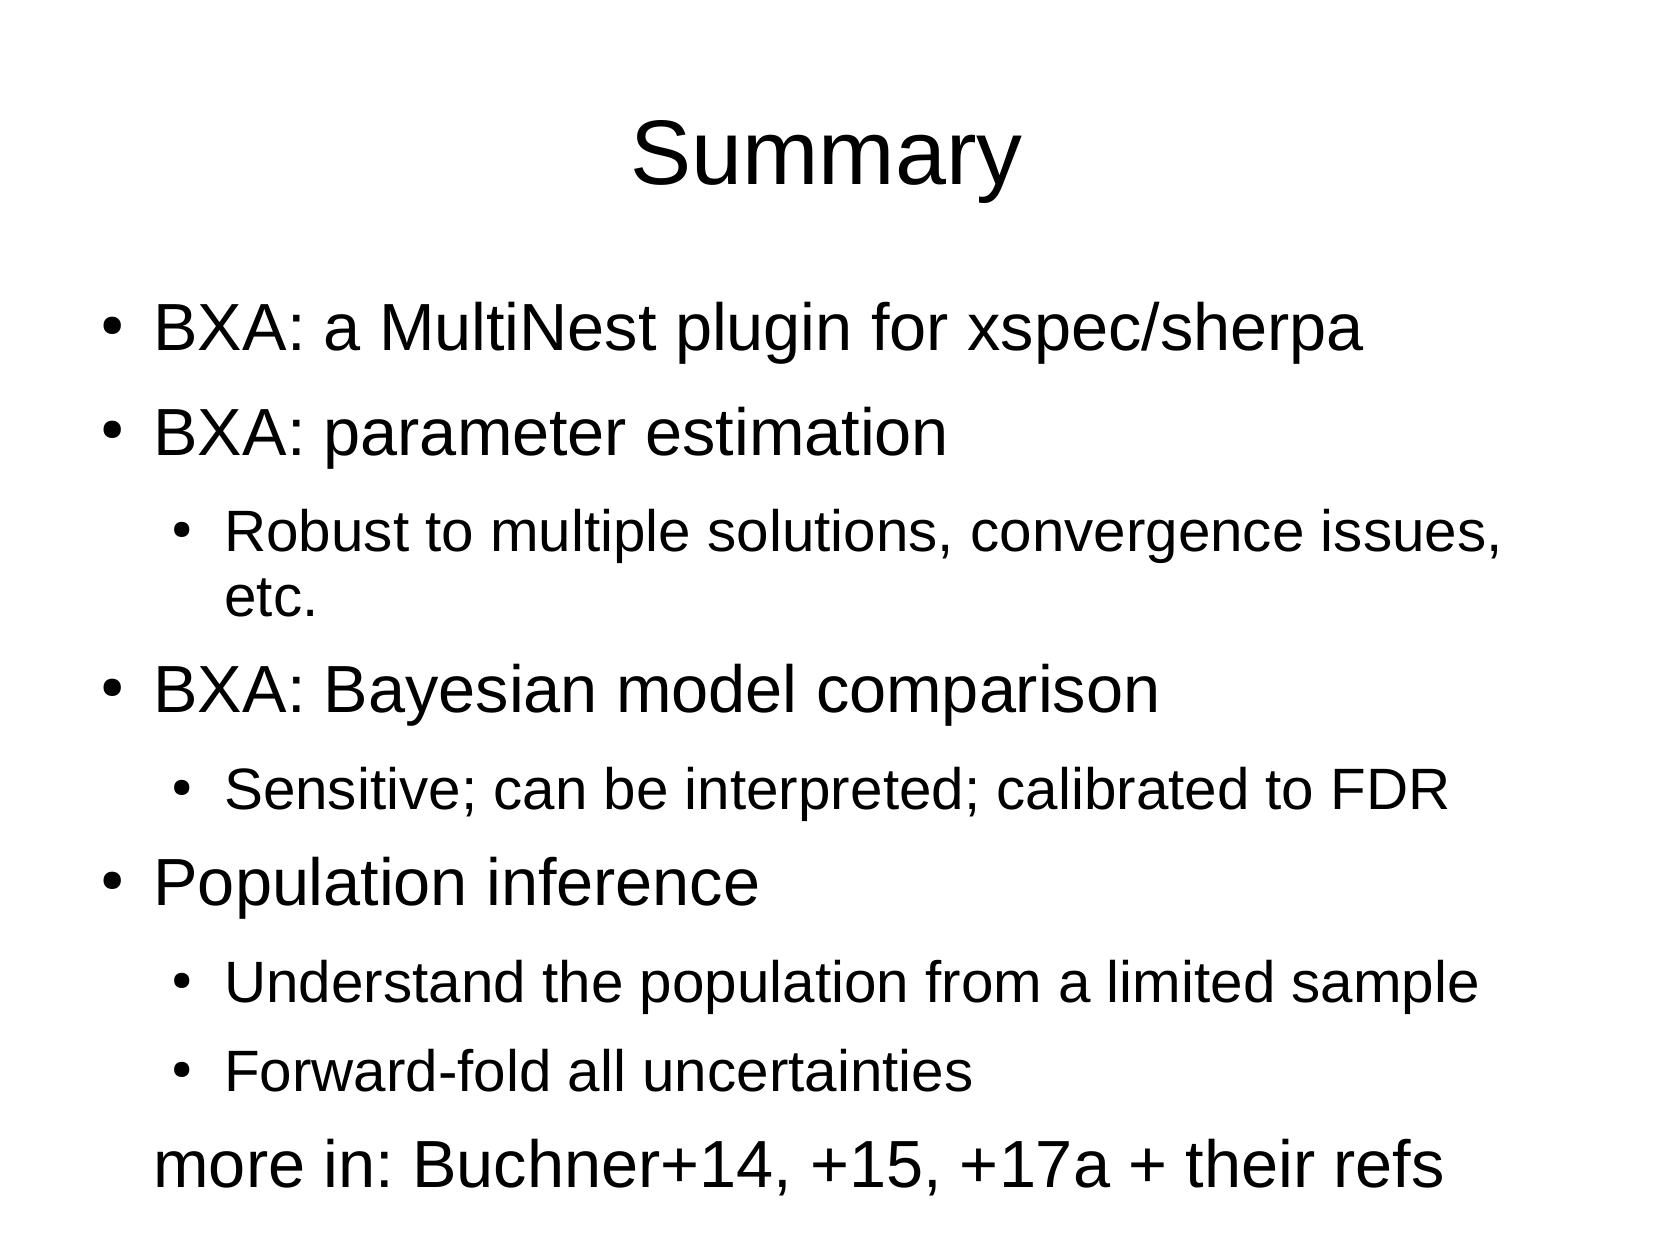

# Summary
BXA: a MultiNest plugin for xspec/sherpa
BXA: parameter estimation
Robust to multiple solutions, convergence issues, etc.
BXA: Bayesian model comparison
Sensitive; can be interpreted; calibrated to FDR
Population inference
Understand the population from a limited sample
Forward-fold all uncertainties
more in: Buchner+14, +15, +17a + their refs